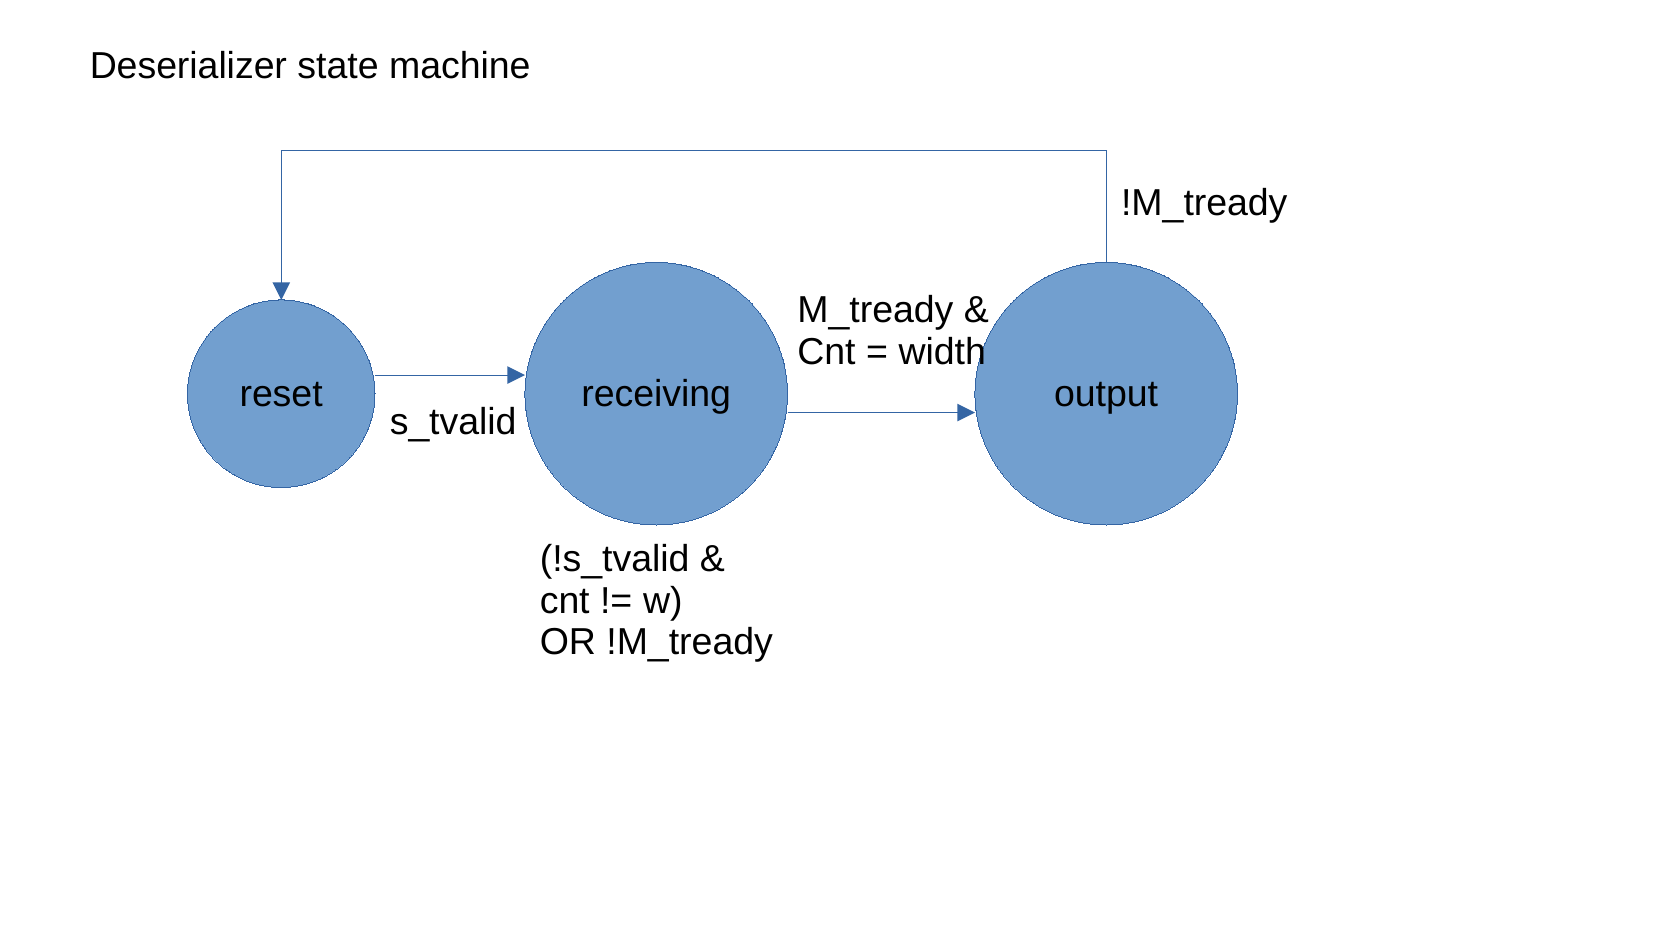

Deserializer state machine
!M_tready
receiving
output
M_tready &
Cnt = width
reset
s_tvalid
(!s_tvalid &
cnt != w)
OR !M_tready